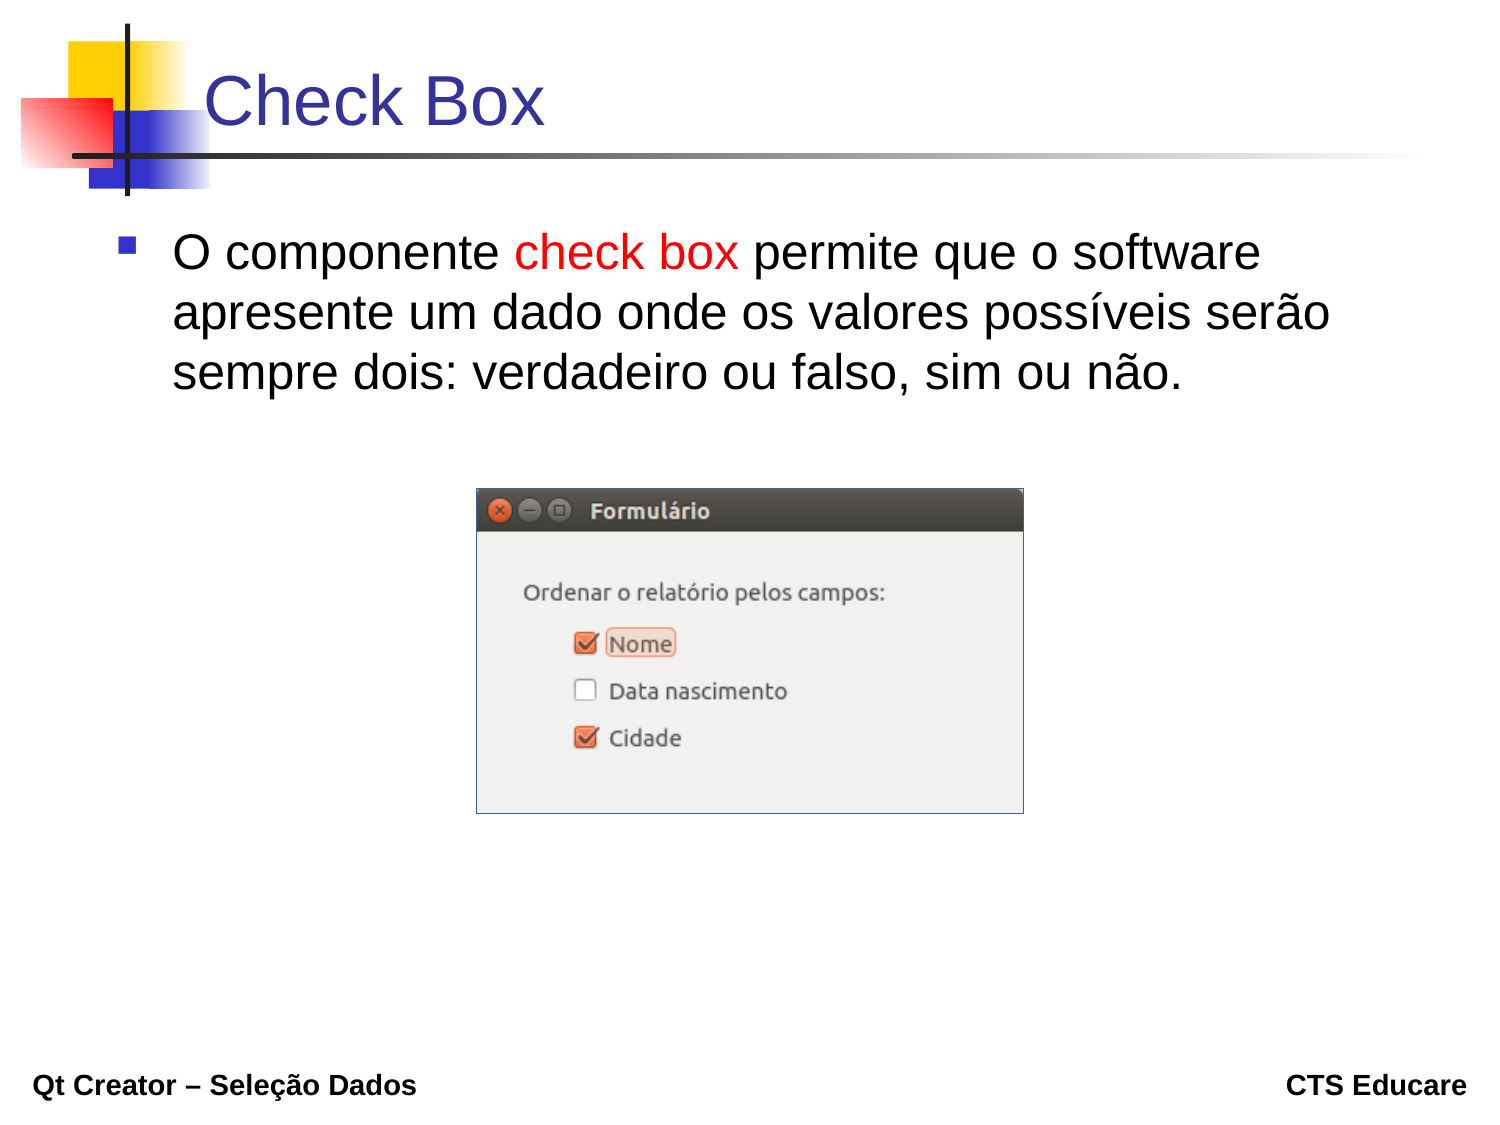

# Check Box
O componente check box permite que o software apresente um dado onde os valores possíveis serão sempre dois: verdadeiro ou falso, sim ou não.